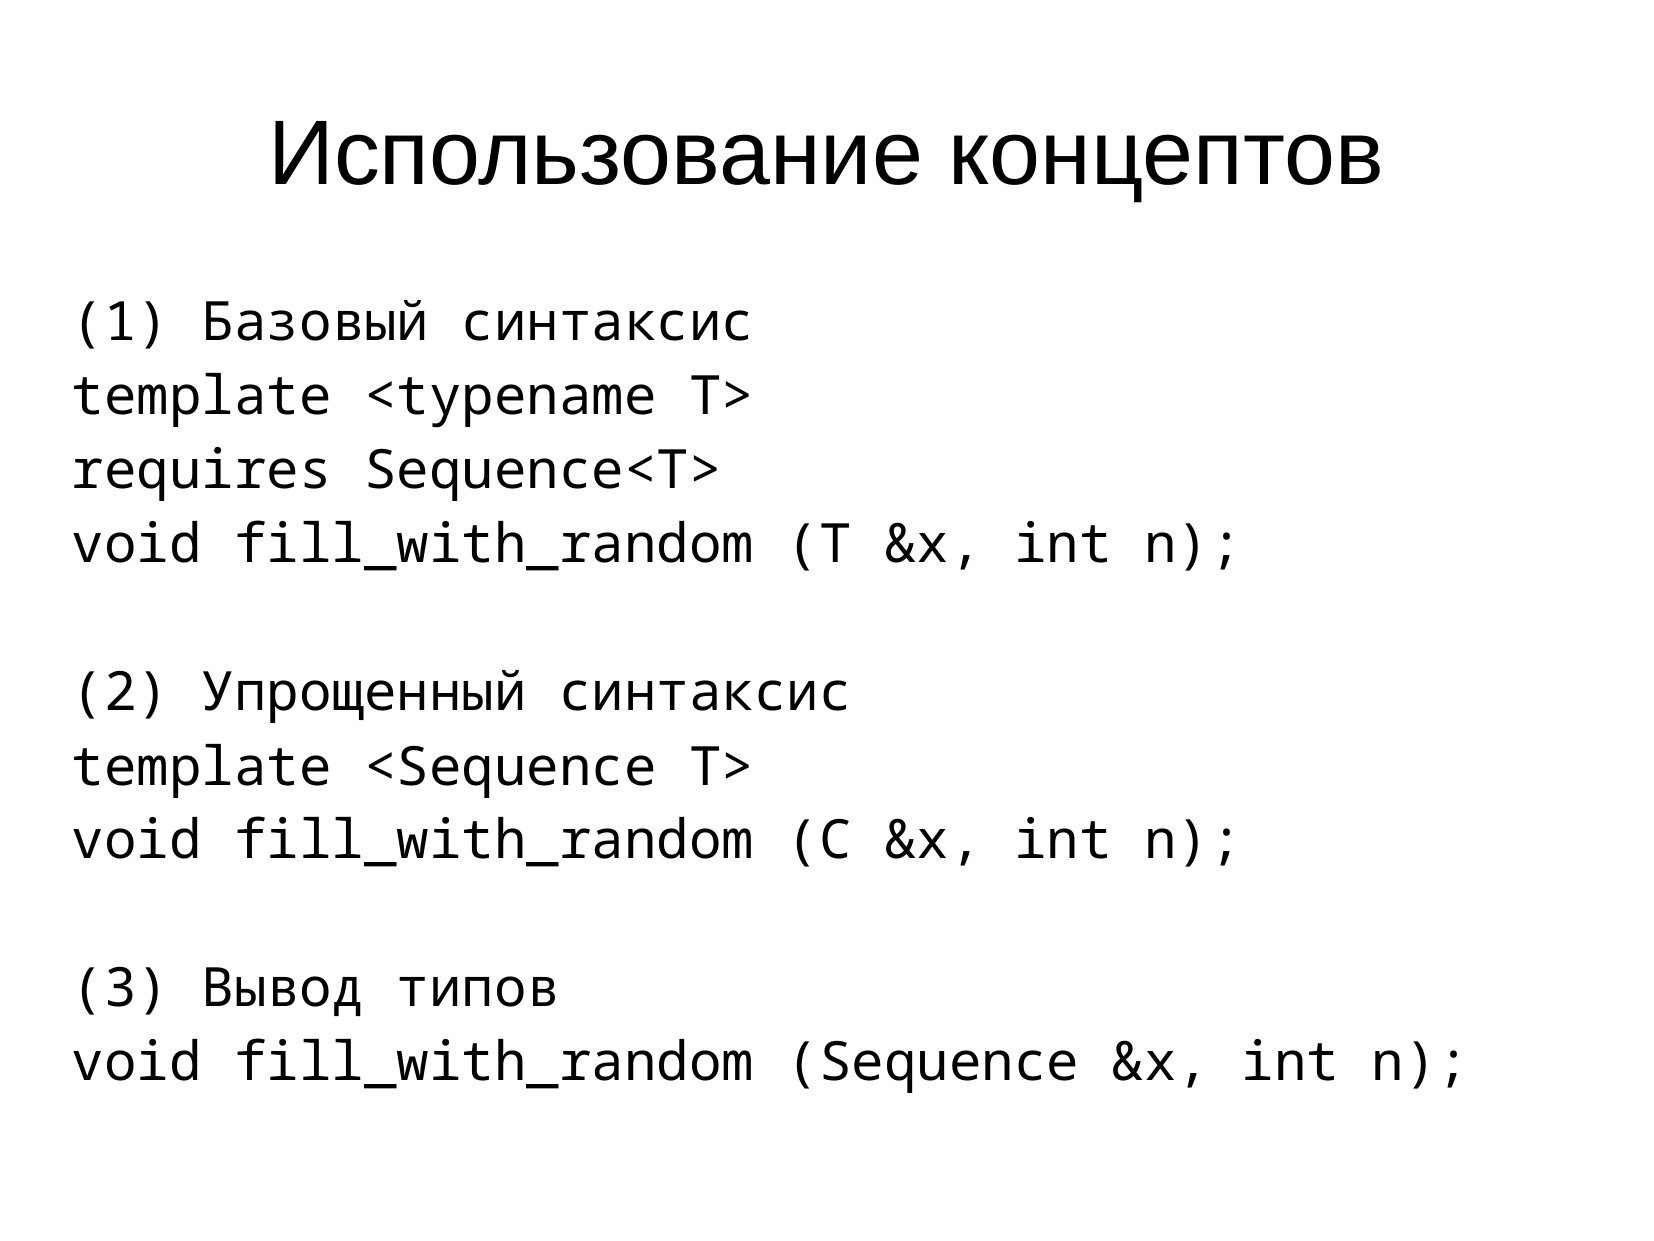

# Использование концептов
(1) Базовый синтаксис
template <typename T>
requires Sequence<T>
void fill_with_random (T &x, int n);
(2) Упрощенный синтаксис
template <Sequence T>
void fill_with_random (C &x, int n);
(3) Вывод типов
void fill_with_random (Sequence &x, int n);